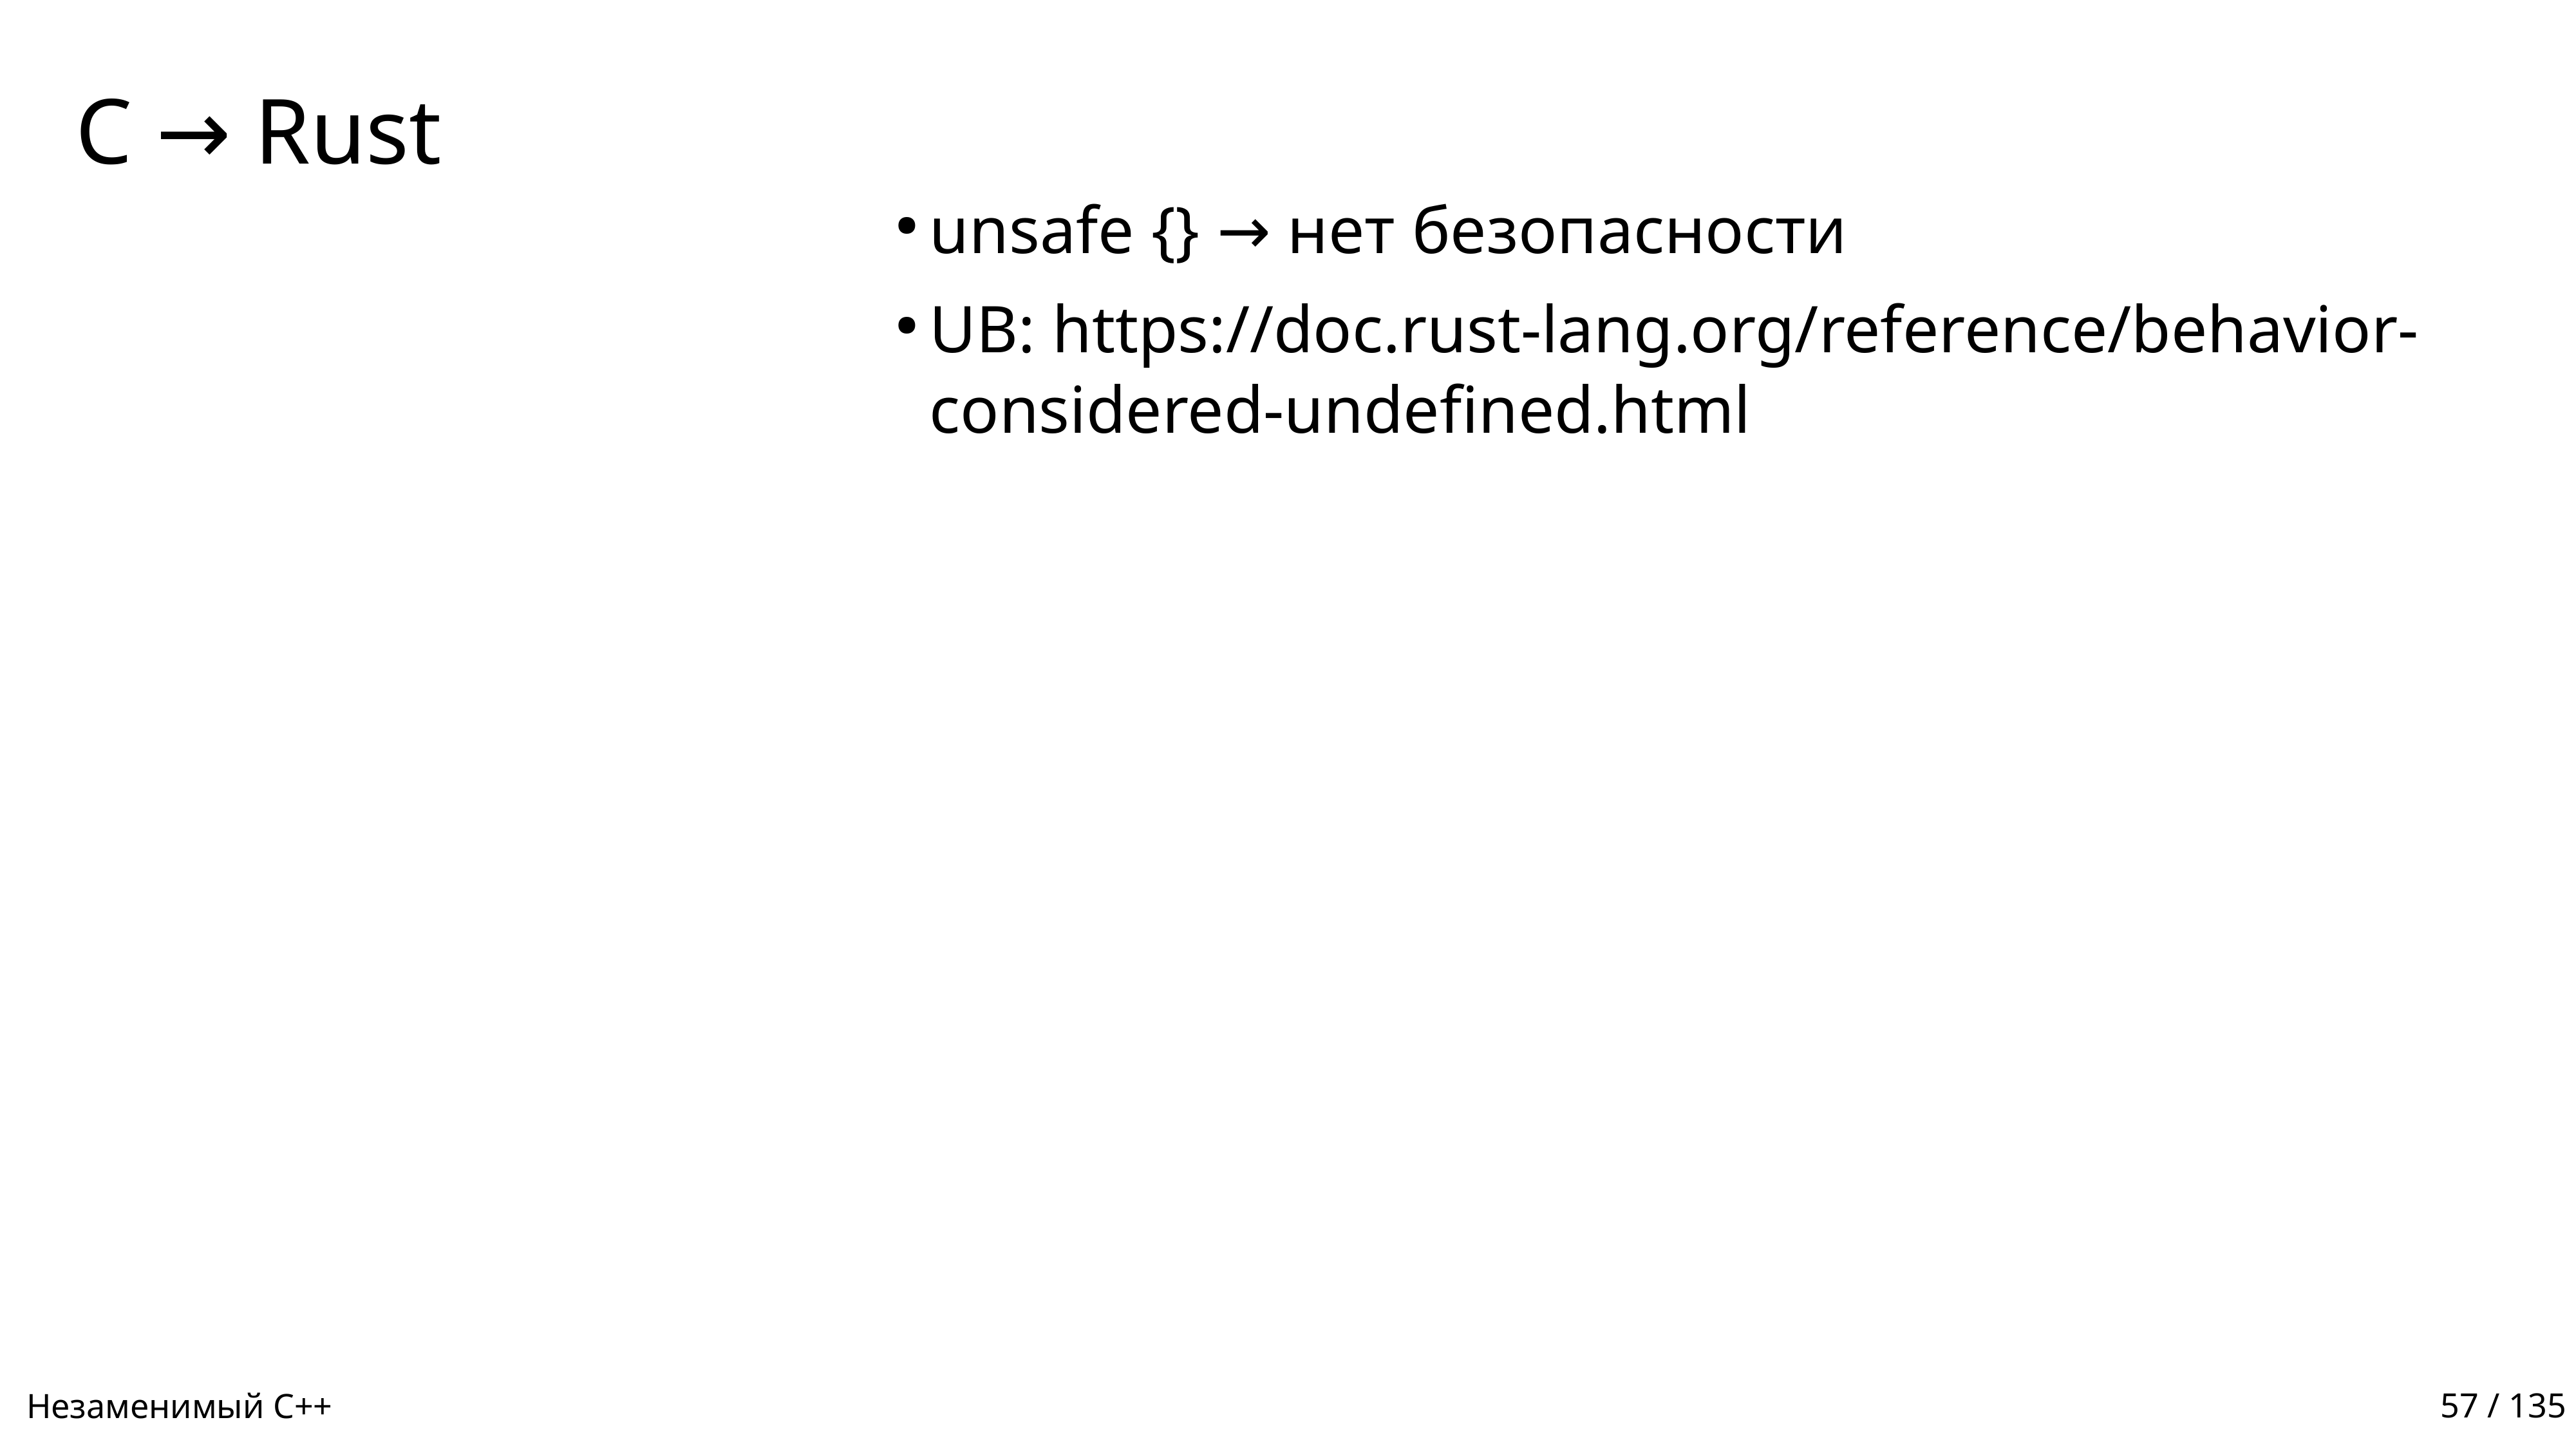

# C → Rust
unsafe {} → нет безопасности
UB: https://doc.rust-lang.org/reference/behavior-considered-undefined.html
Незаменимый C++